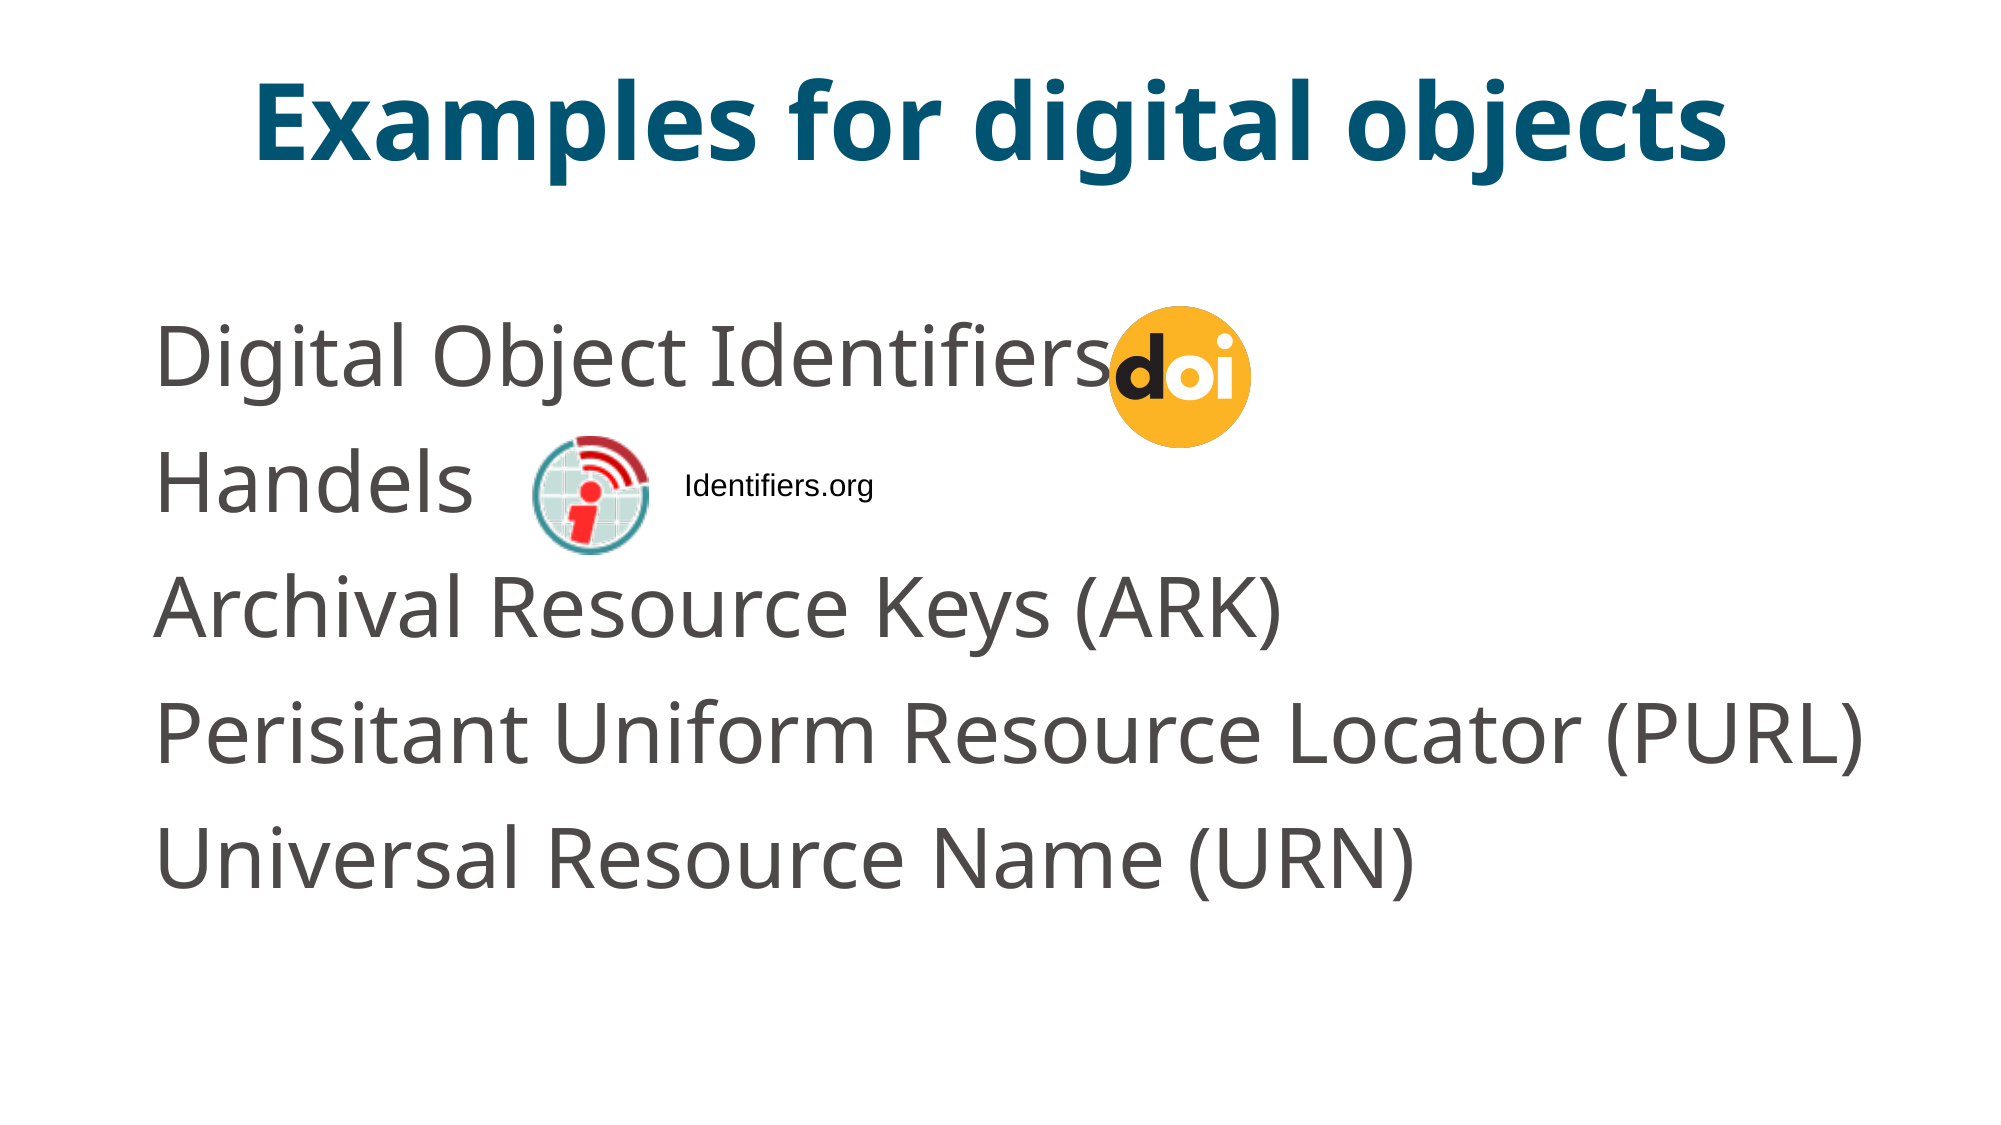

#
Examples for digital objects
Digital Object Identifiers
Handels
Archival Resource Keys (ARK)
Perisitant Uniform Resource Locator (PURL)
Universal Resource Name (URN)
Identifiers.org